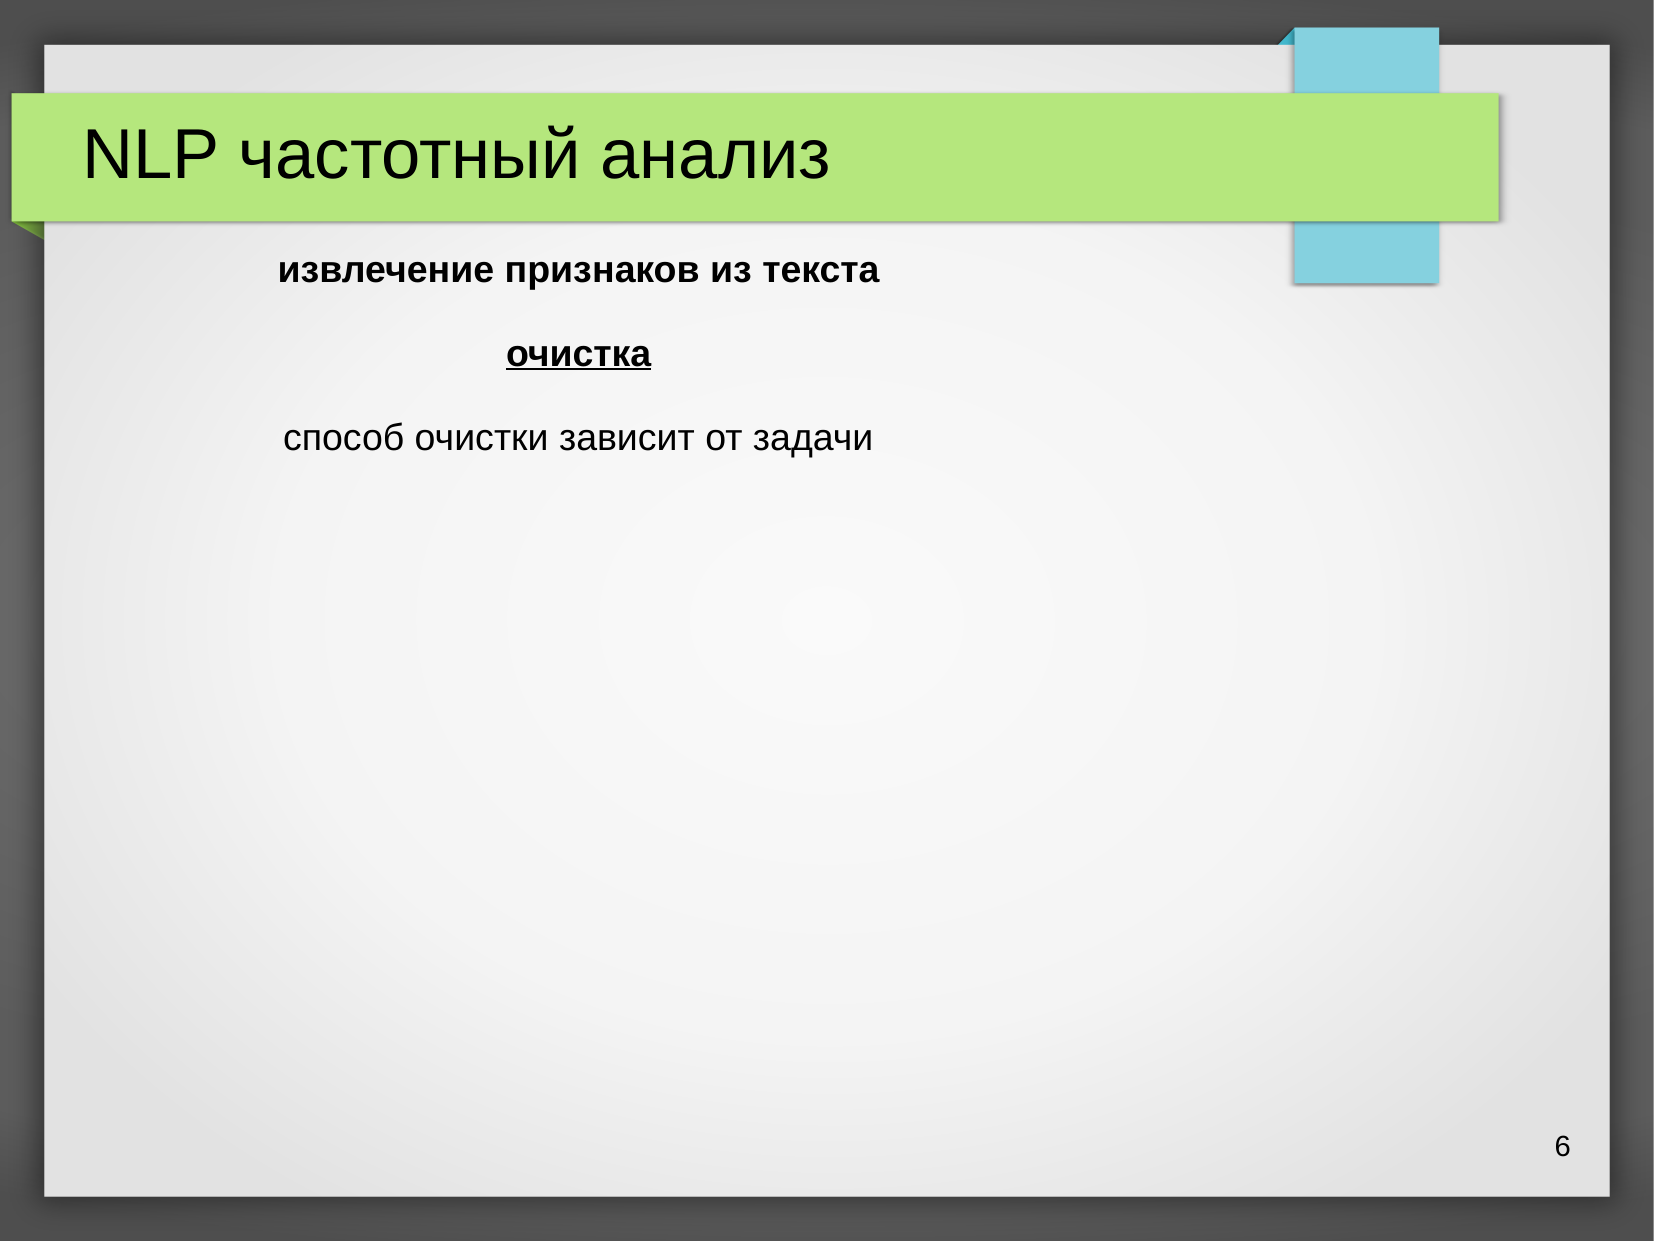

# NLP частотный анализ
извлечение признаков из текста
очистка
способ очистки зависит от задачи
6